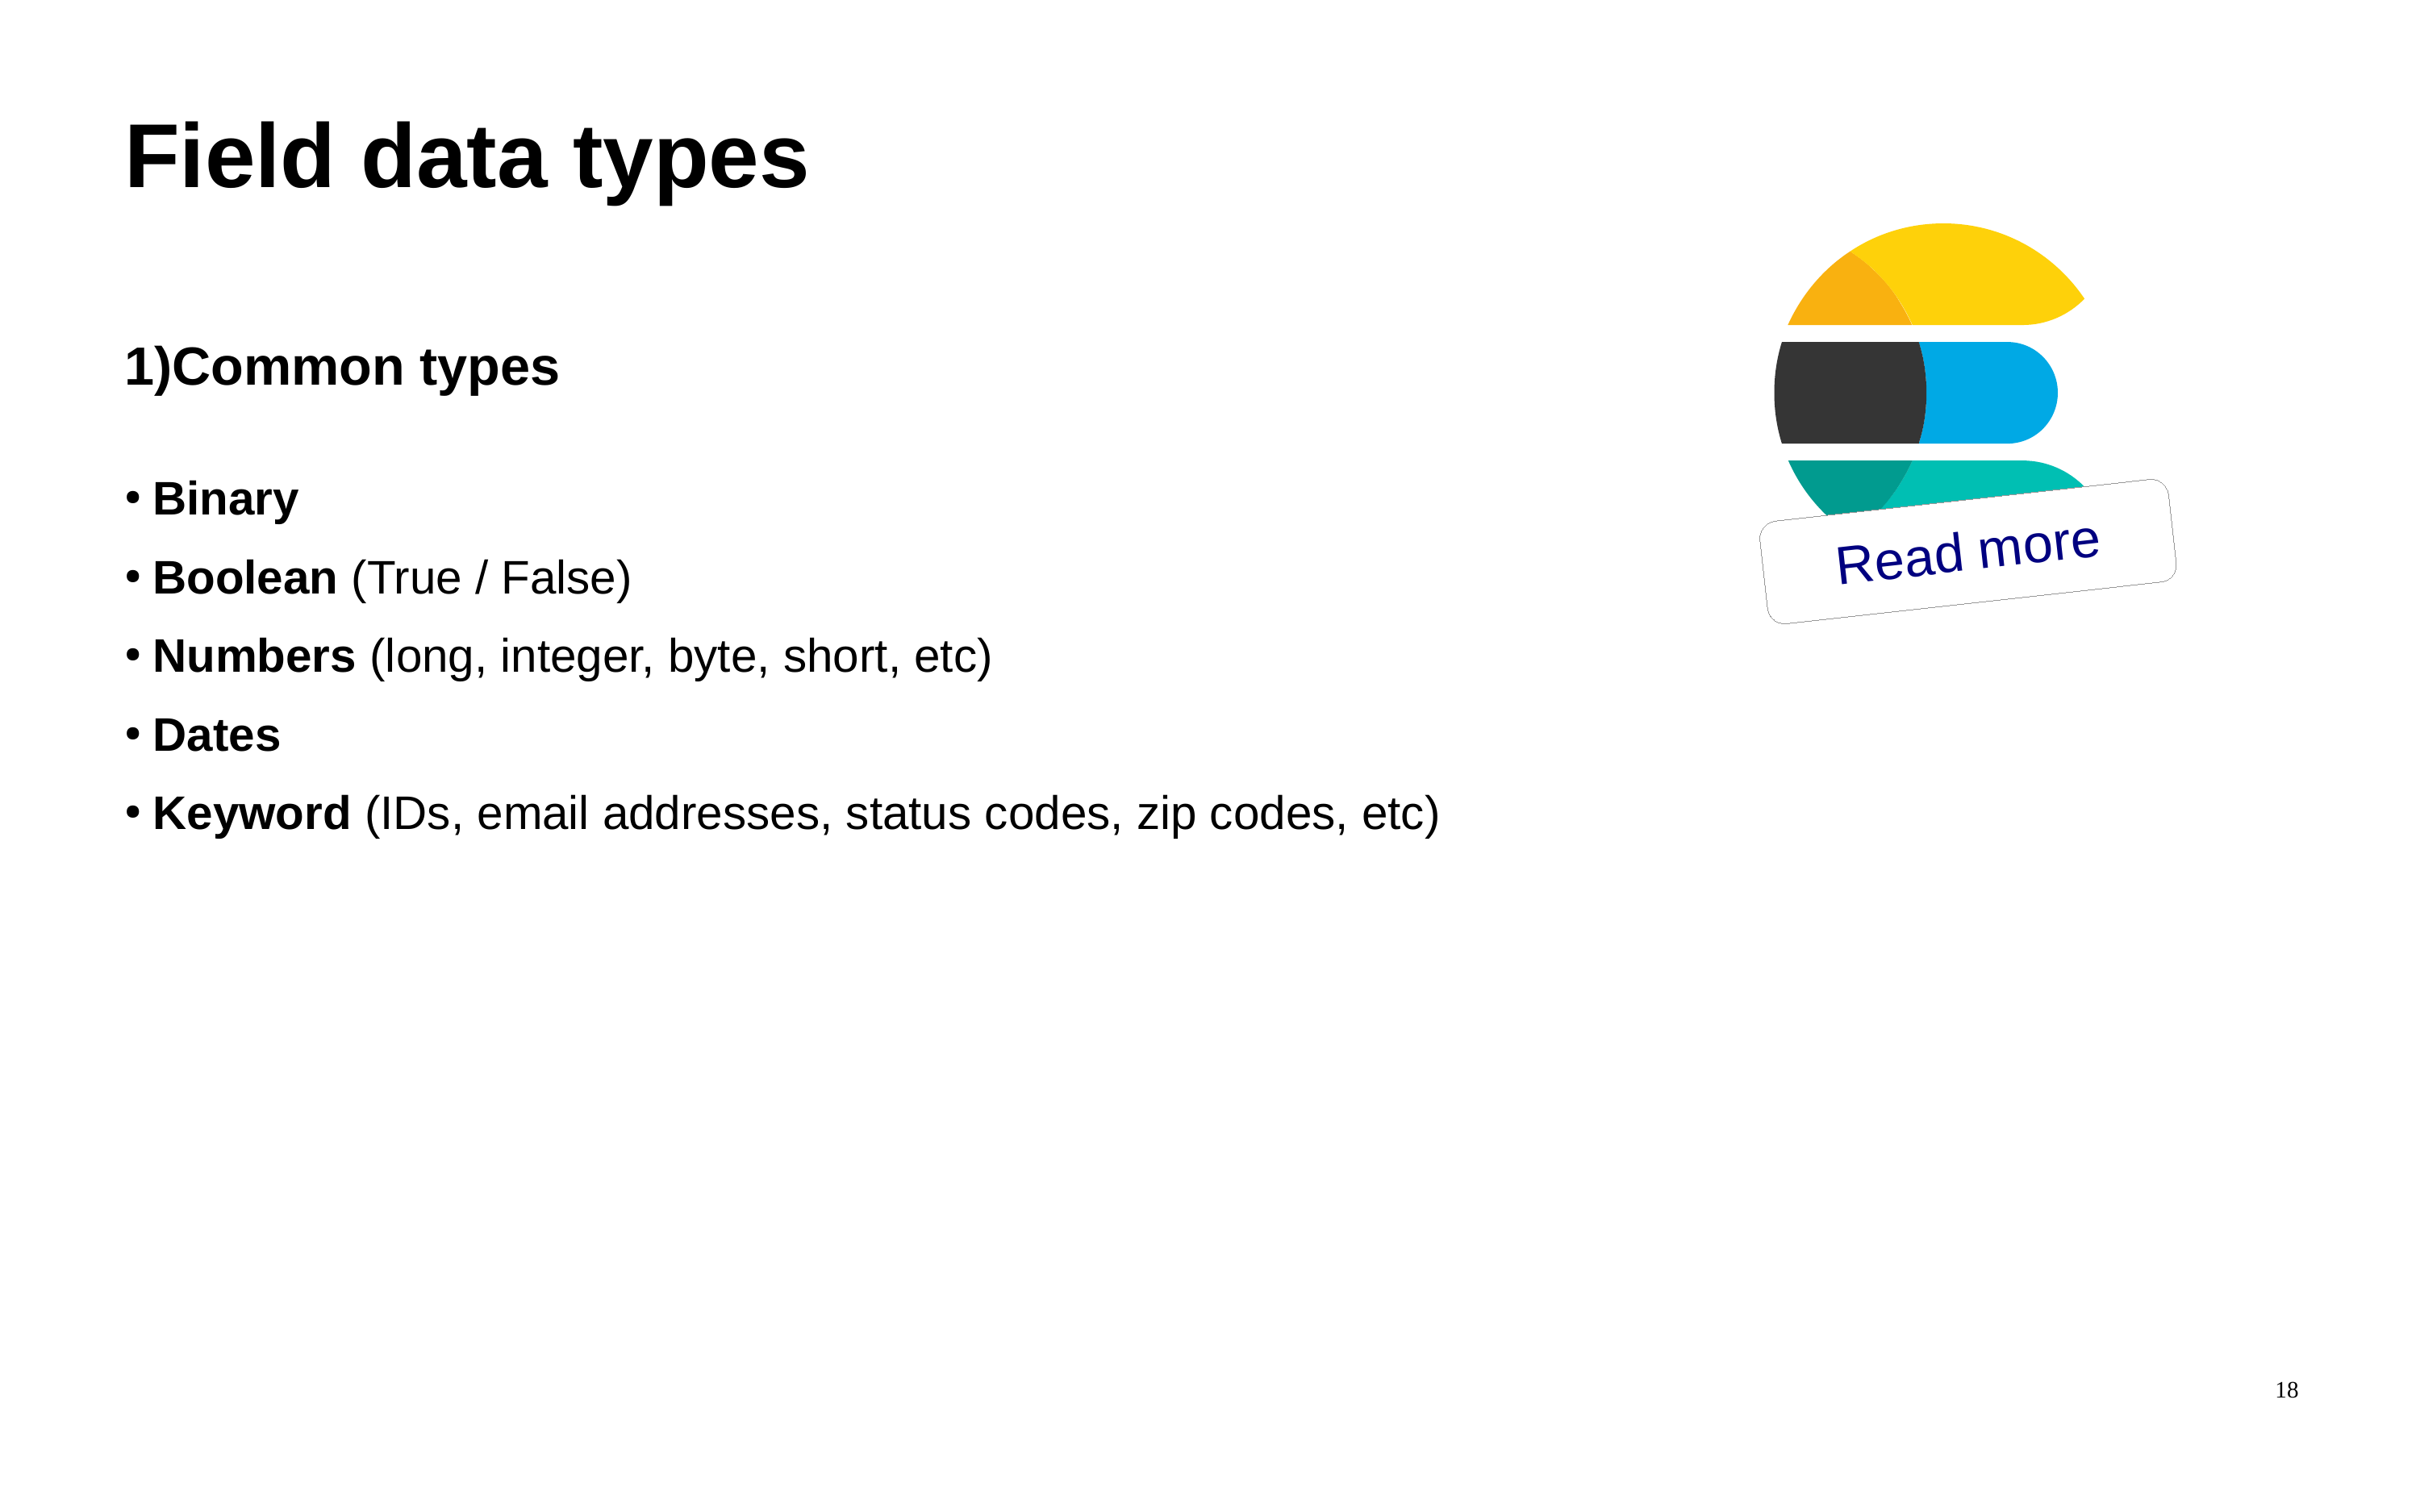

Field data types
Common types
Binary
Boolean (True / False)
Numbers (long, integer, byte, short, etc)
Dates
Keyword (IDs, email addresses, status codes, zip codes, etc)
Read more
18